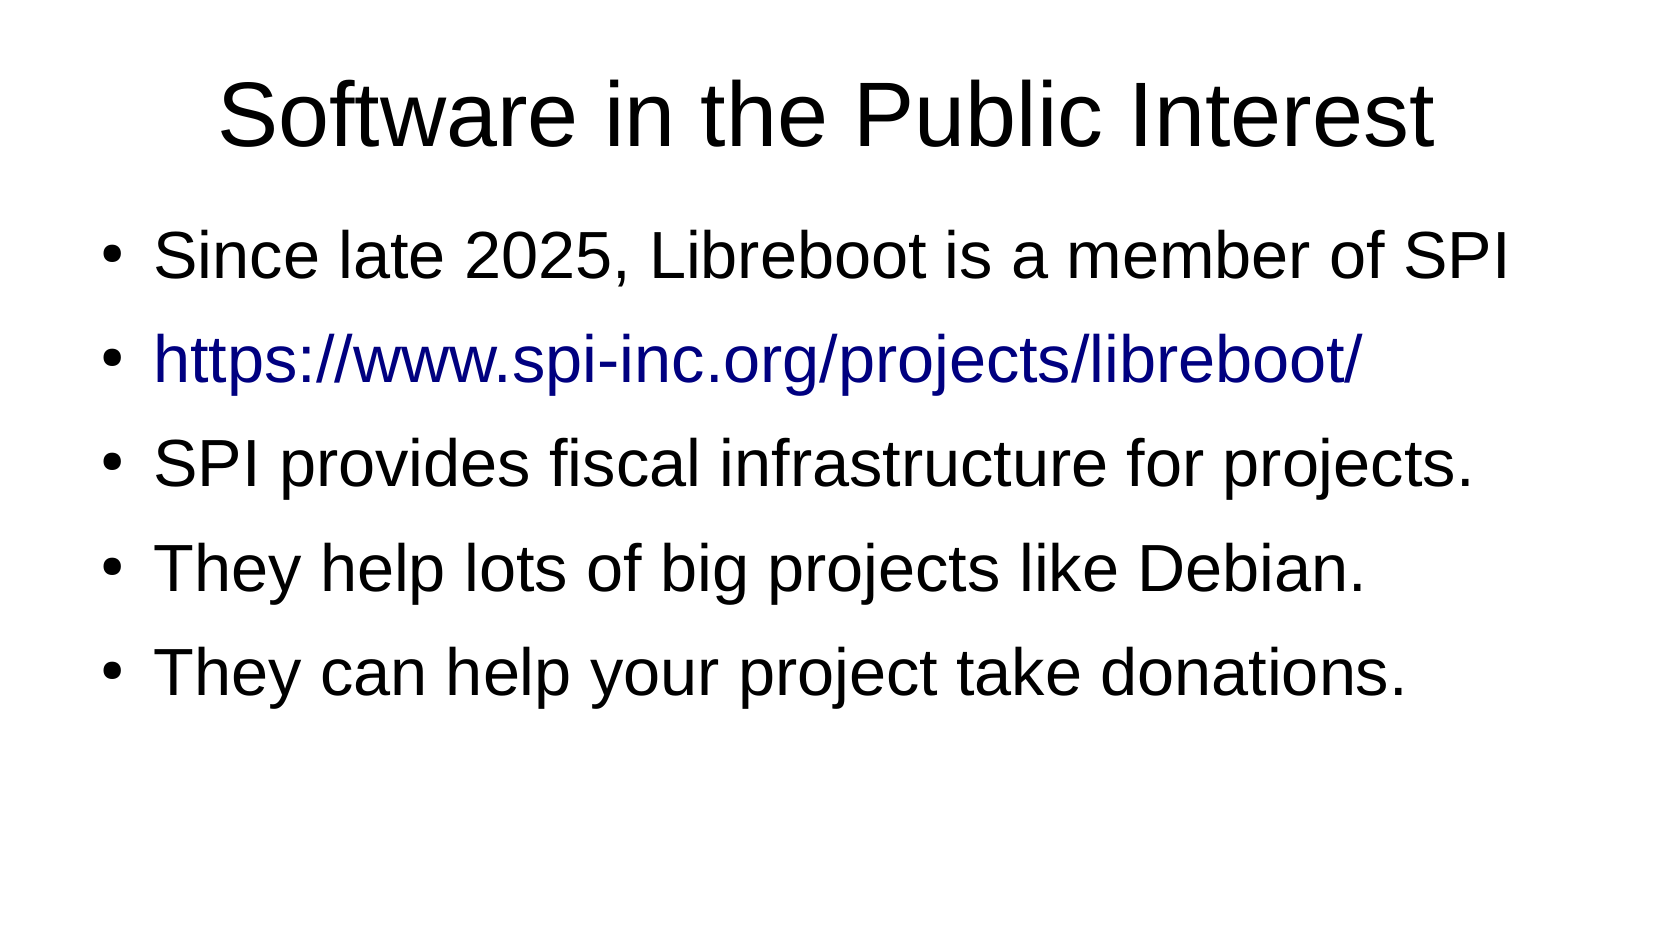

# Software in the Public Interest
Since late 2025, Libreboot is a member of SPI
https://www.spi-inc.org/projects/libreboot/
SPI provides fiscal infrastructure for projects.
They help lots of big projects like Debian.
They can help your project take donations.